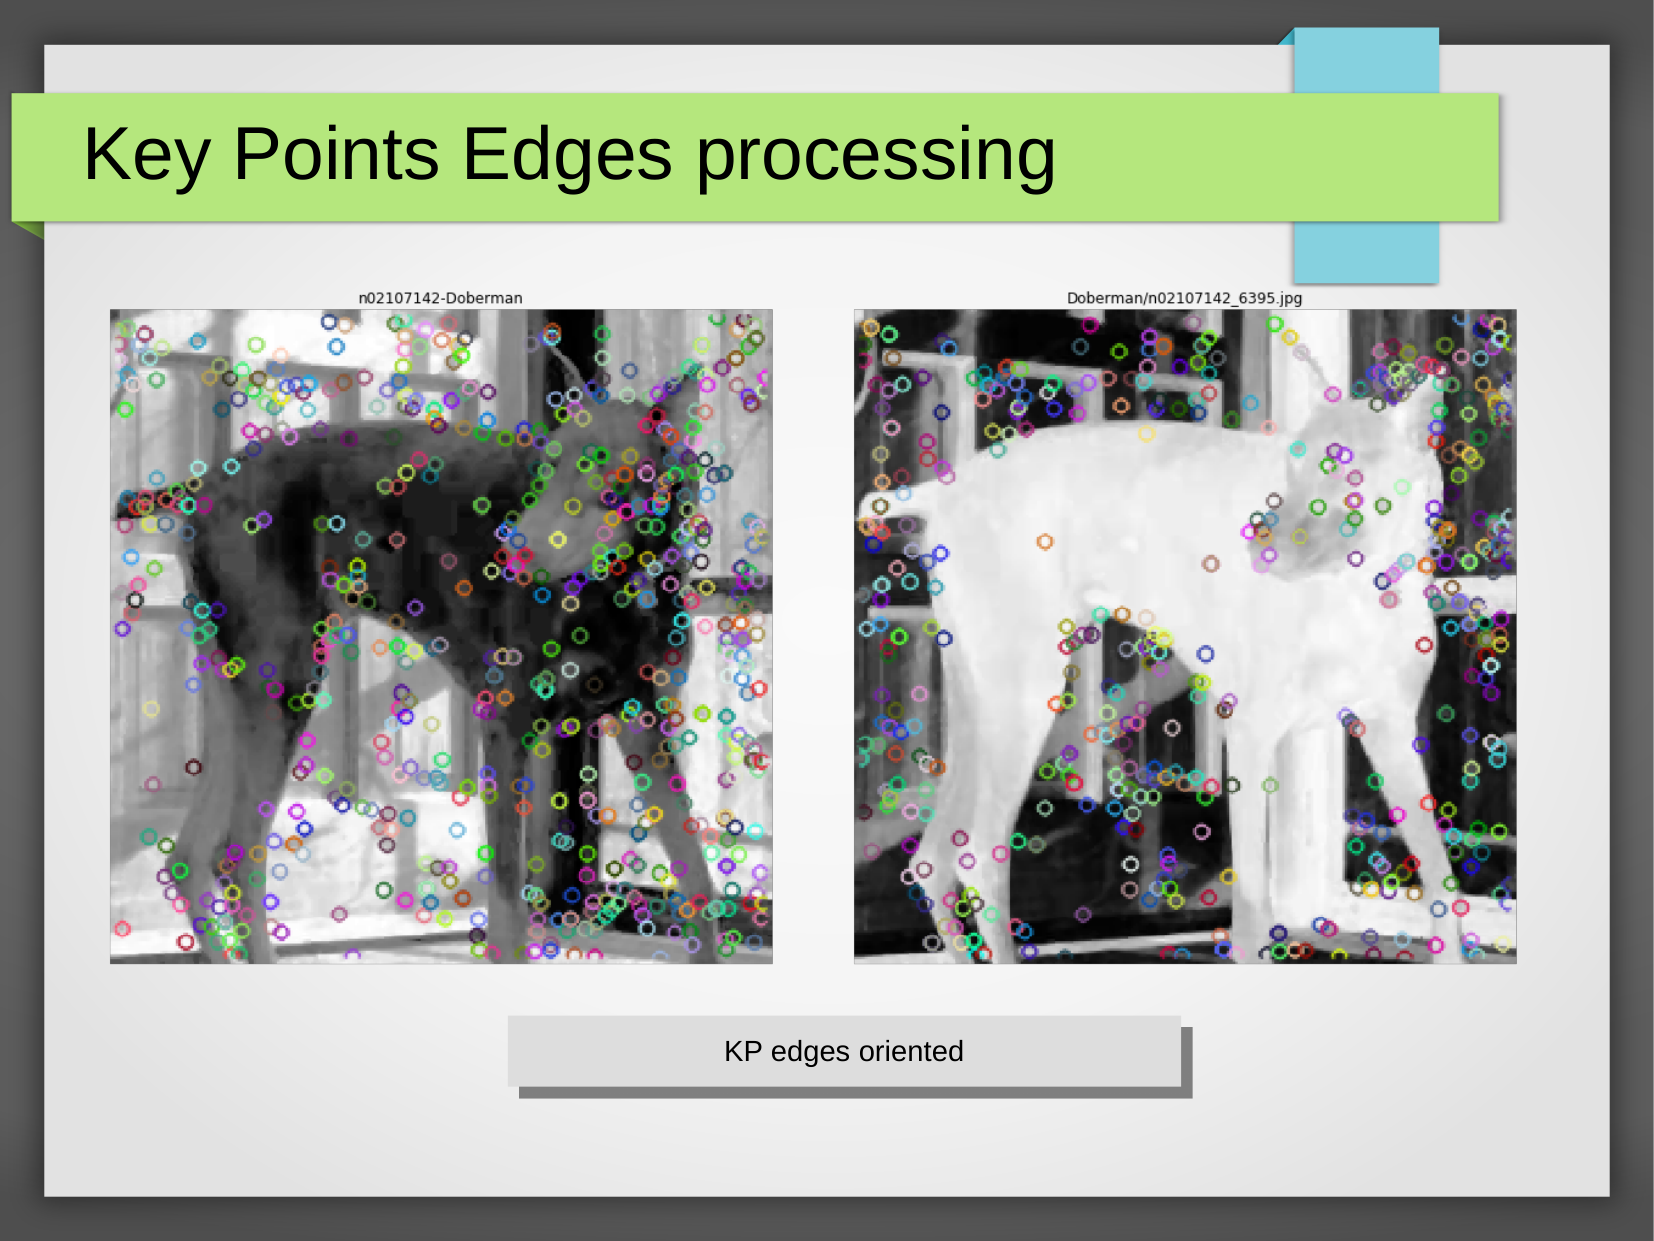

# Key Points Edges processing
KP edges oriented